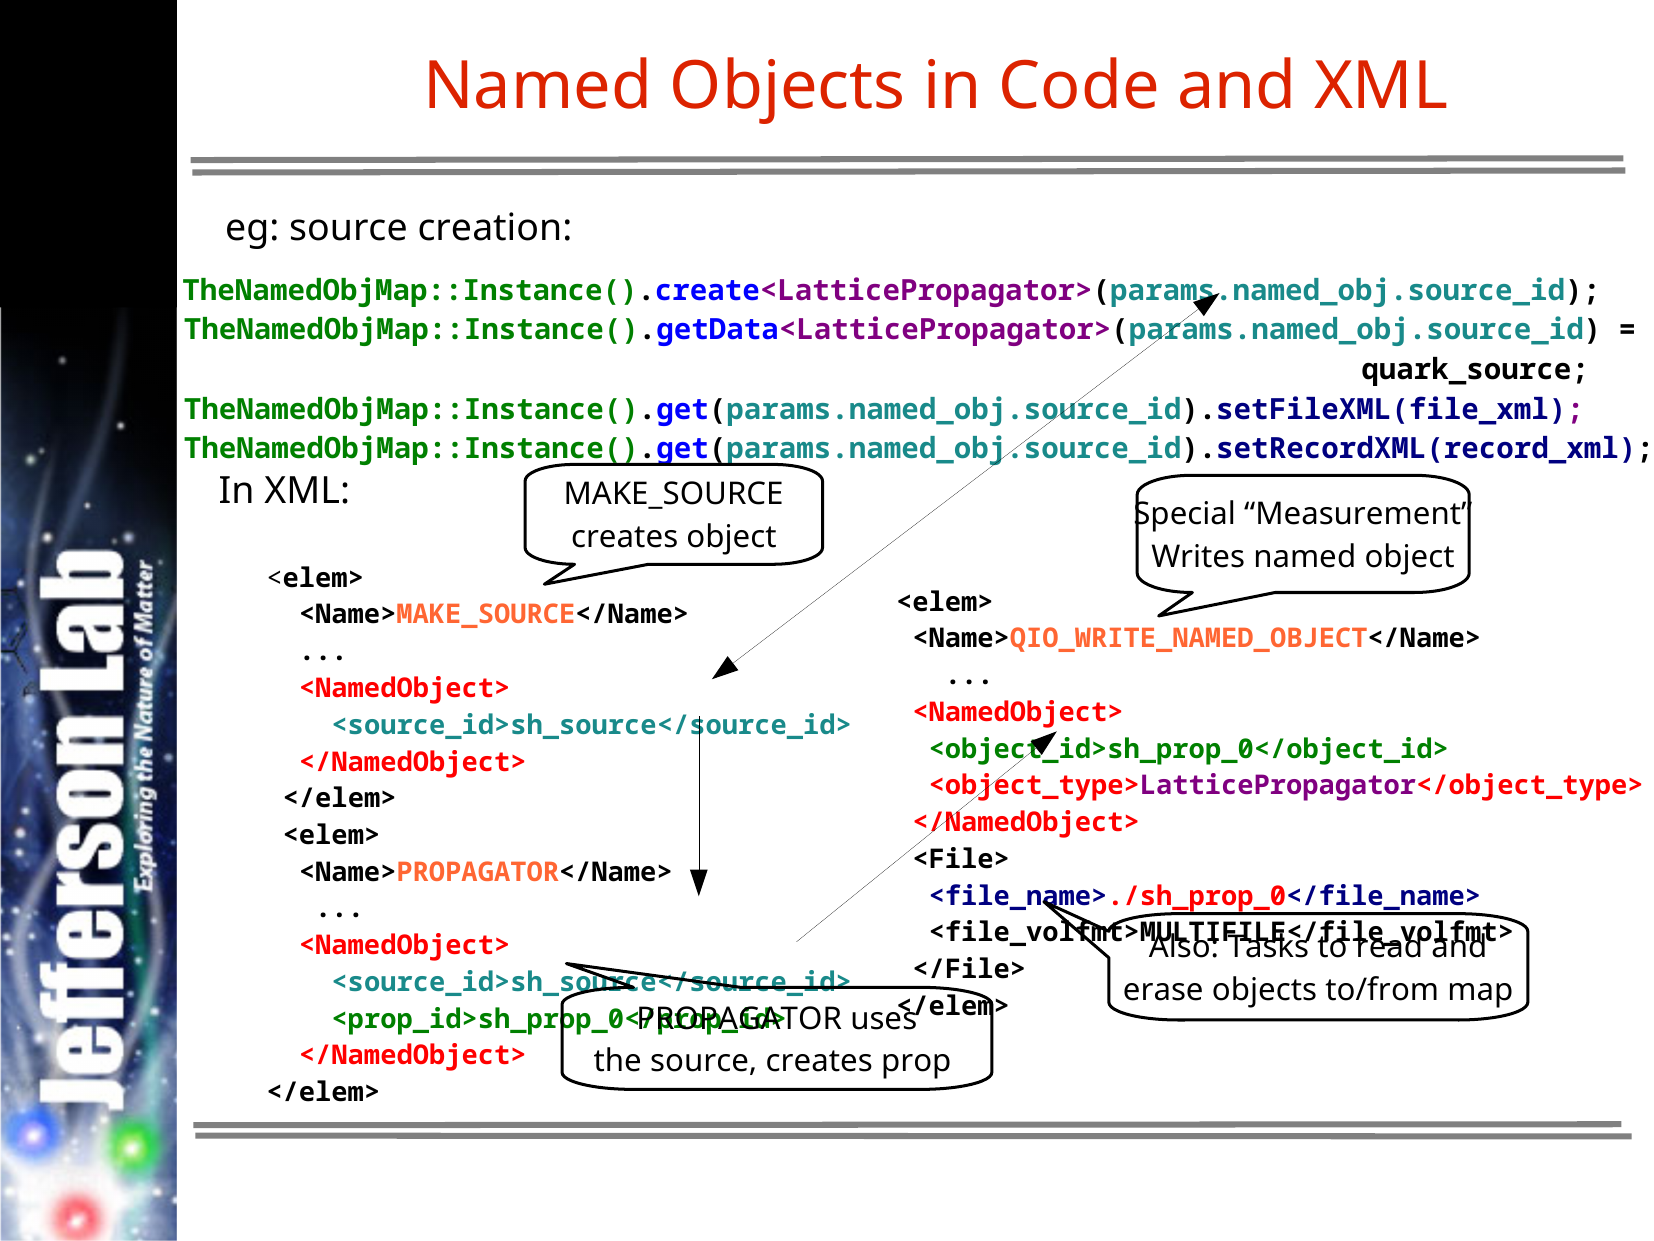

# Named Objects in Code and XML
eg: source creation:
 TheNamedObjMap::Instance().create<LatticePropagator>(params.named_obj.source_id);
 TheNamedObjMap::Instance().getData<LatticePropagator>(params.named_obj.source_id) =
															 quark_source;
 TheNamedObjMap::Instance().get(params.named_obj.source_id).setFileXML(file_xml);
 TheNamedObjMap::Instance().get(params.named_obj.source_id).setRecordXML(record_xml);
In XML:
MAKE_SOURCE
creates object
Special “Measurement”
Writes named object
<elem>
 <Name>MAKE_SOURCE</Name>
 ...
 <NamedObject>
 <source_id>sh_source</source_id>
 </NamedObject>
 </elem>
 <elem>
 <Name>PROPAGATOR</Name>
 ...
 <NamedObject>
 <source_id>sh_source</source_id>
 <prop_id>sh_prop_0</prop_id>
 </NamedObject>
</elem>
<elem>
 <Name>QIO_WRITE_NAMED_OBJECT</Name>
 ...
 <NamedObject>
 <object_id>sh_prop_0</object_id>
 <object_type>LatticePropagator</object_type>
 </NamedObject>
 <File>
 <file_name>./sh_prop_0</file_name>
 <file_volfmt>MULTIFILE</file_volfmt>
 </File>
</elem>
Also: Tasks to read and
erase objects to/from map
PROPAGATOR uses
the source, creates prop